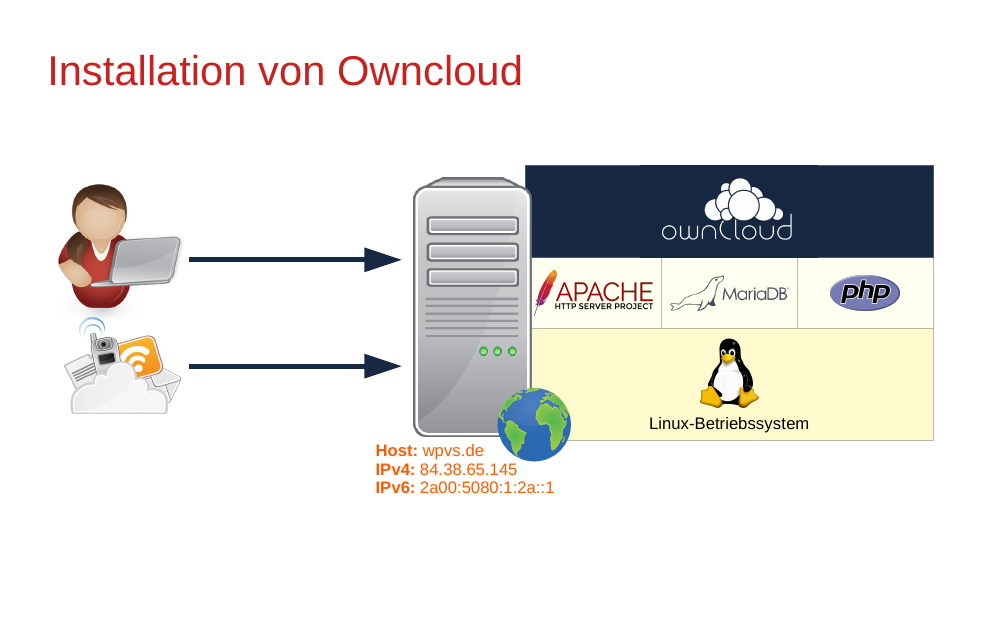

# Installation von Owncloud
Linux-Betriebssystem
Host: wpvs.de
IPv4: 84.38.65.145
IPv6: 2a00:5080:1:2a::1